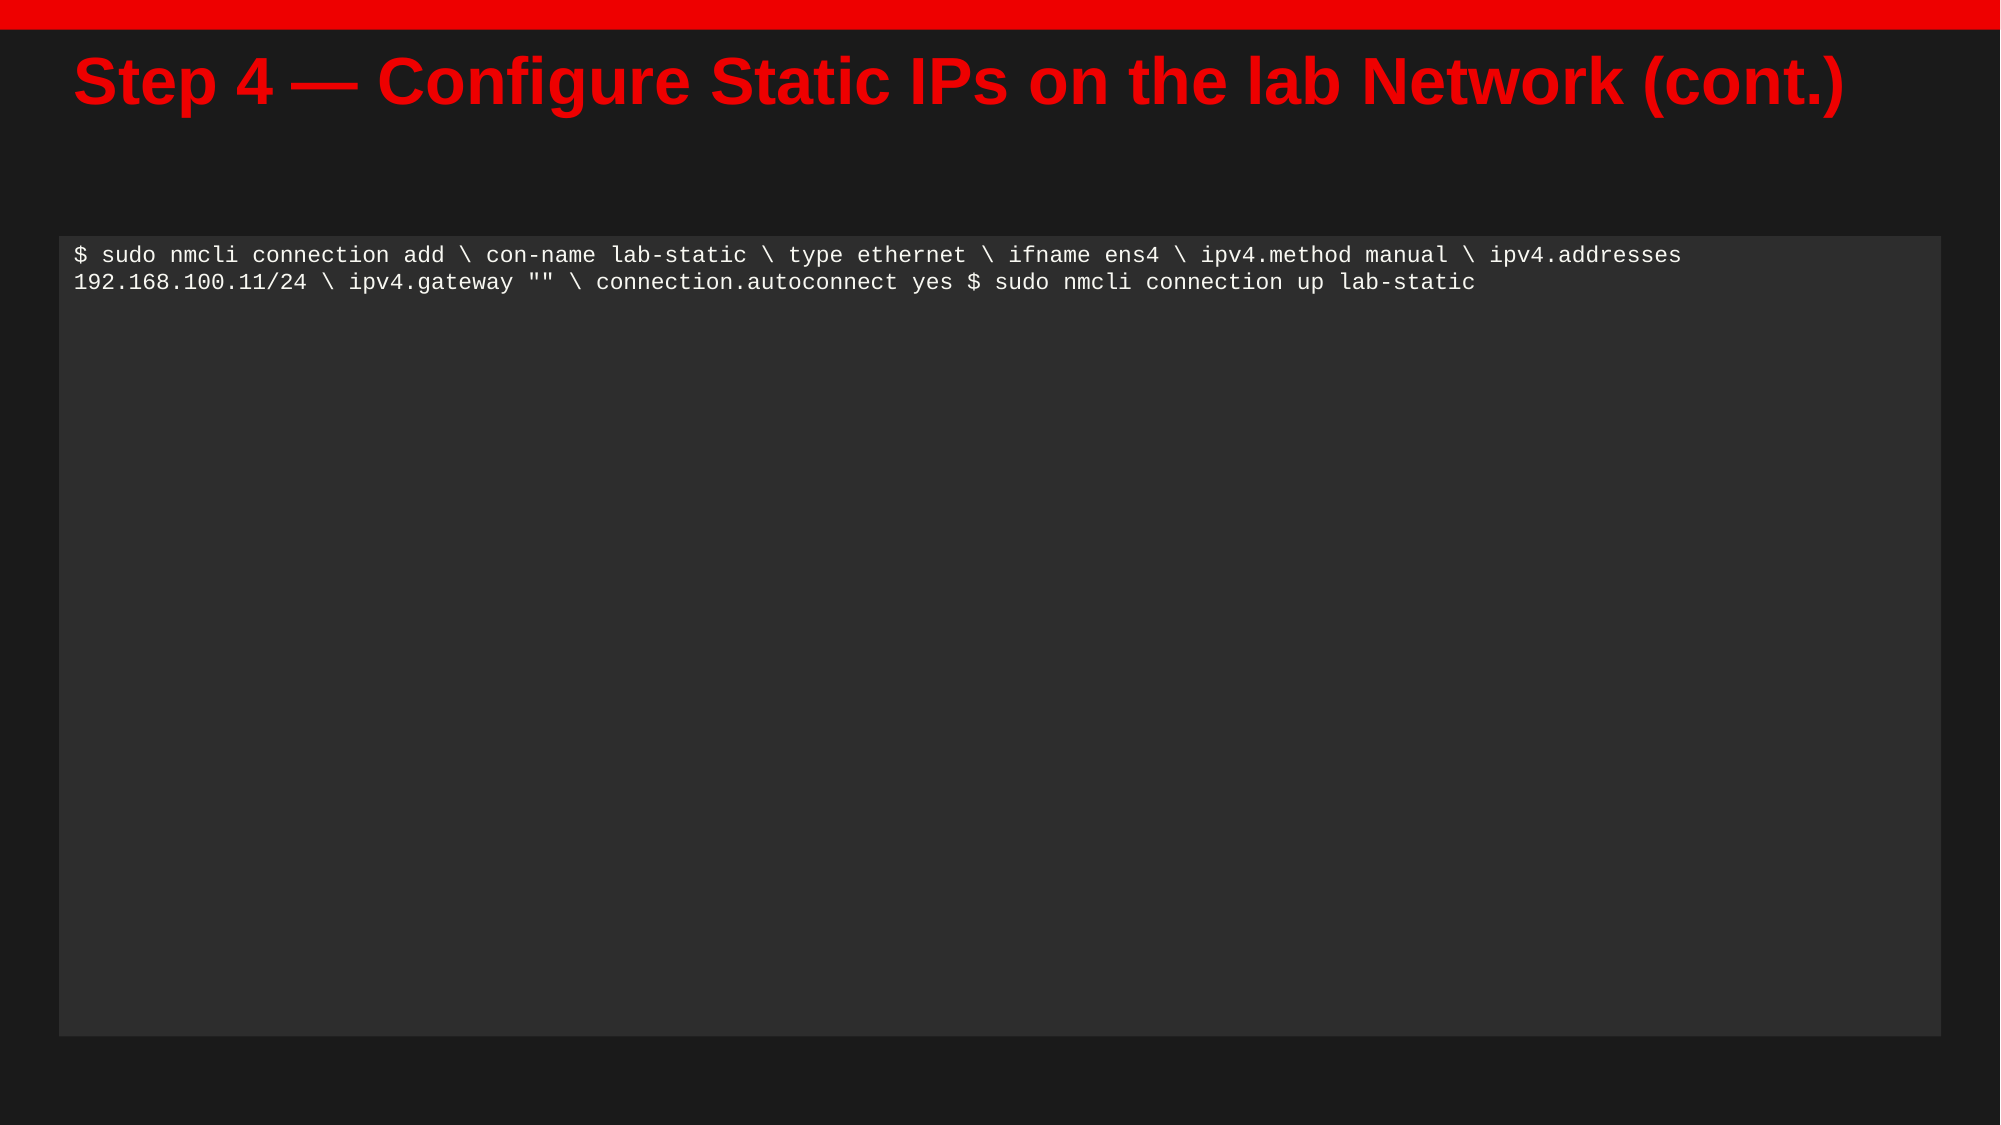

Step 4 — Configure Static IPs on the lab Network (cont.)
$ sudo nmcli connection add \ con-name lab-static \ type ethernet \ ifname ens4 \ ipv4.method manual \ ipv4.addresses 192.168.100.11/24 \ ipv4.gateway "" \ connection.autoconnect yes $ sudo nmcli connection up lab-static